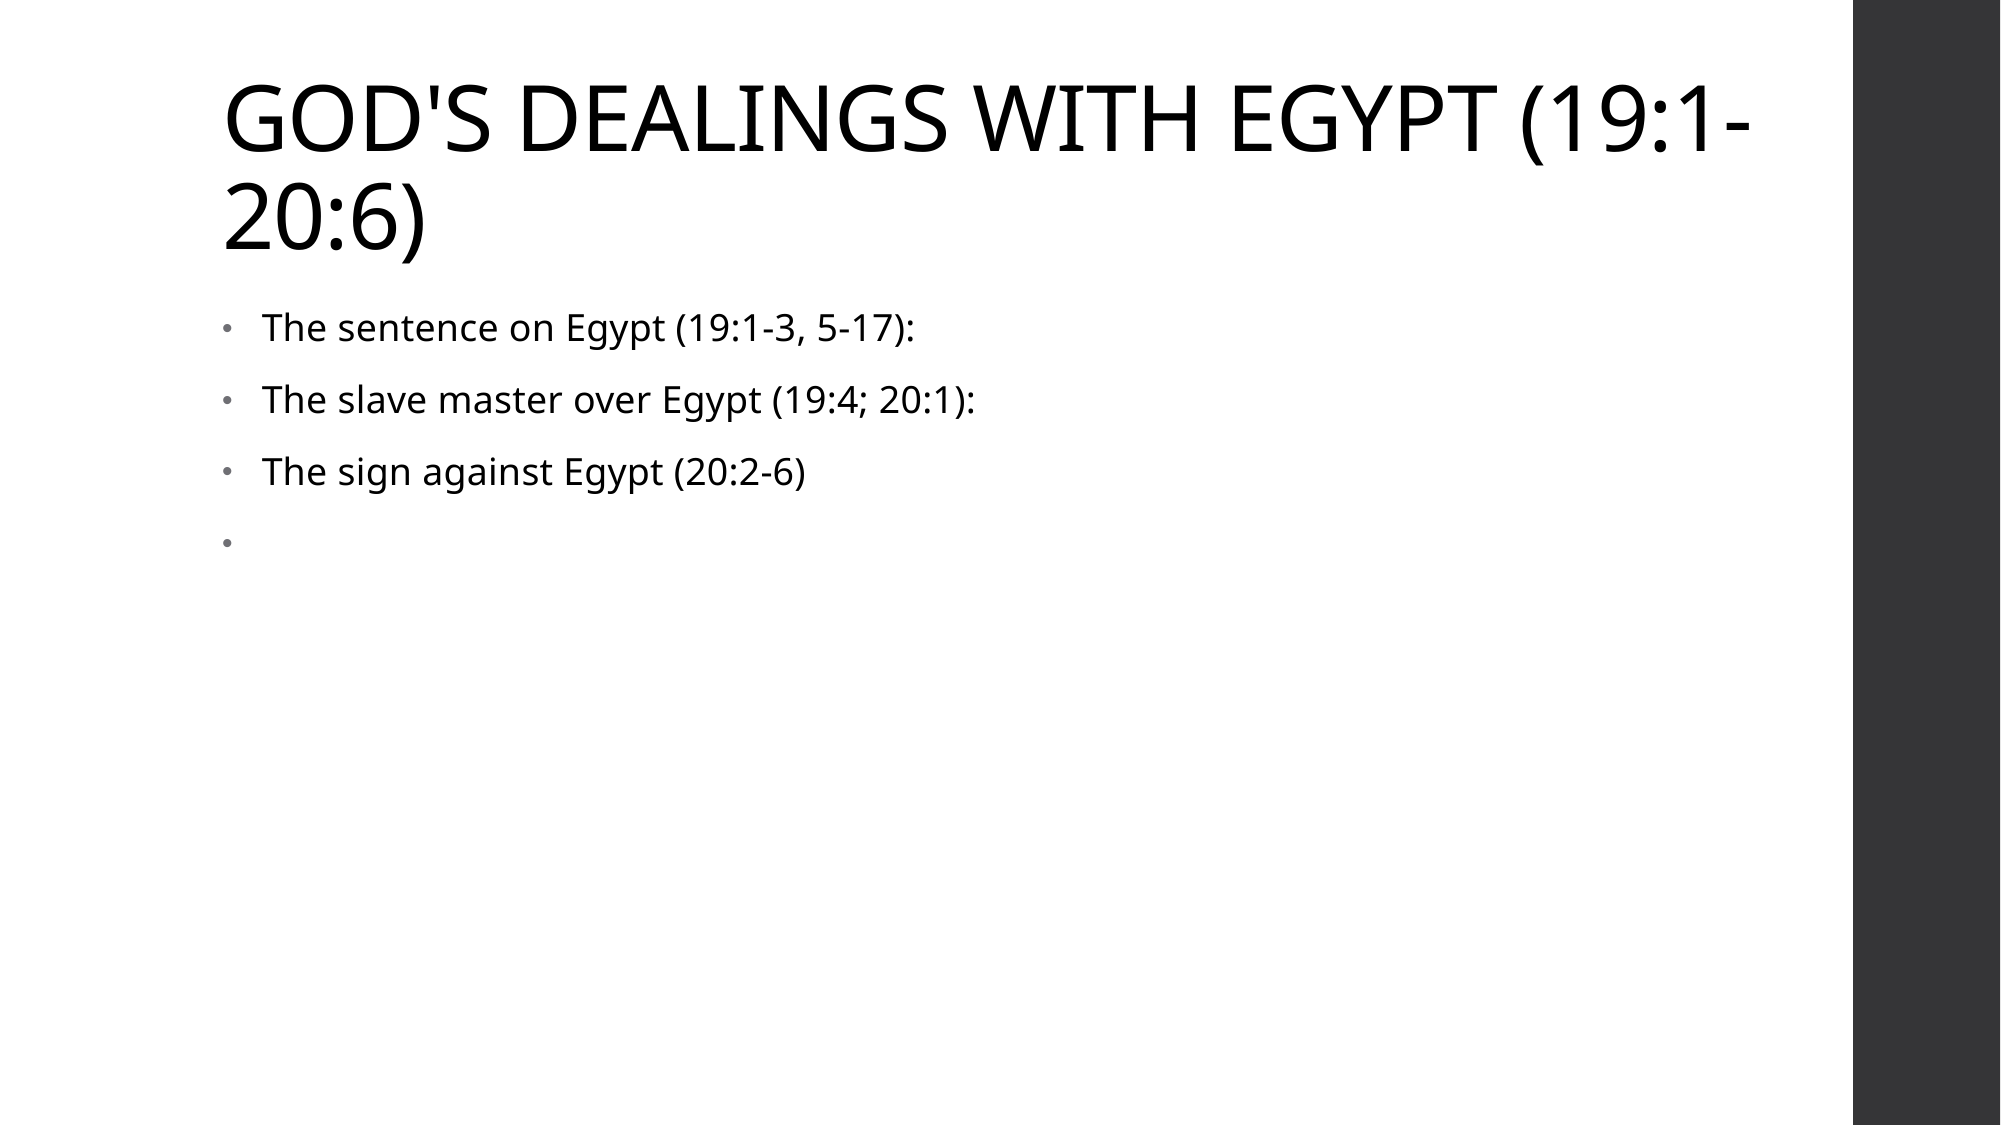

# GOD'S DEALINGS WITH EGYPT (19:1-20:6)
 The sentence on Egypt (19:1-3, 5-17):
 The slave master over Egypt (19:4; 20:1):
 The sign against Egypt (20:2-6)